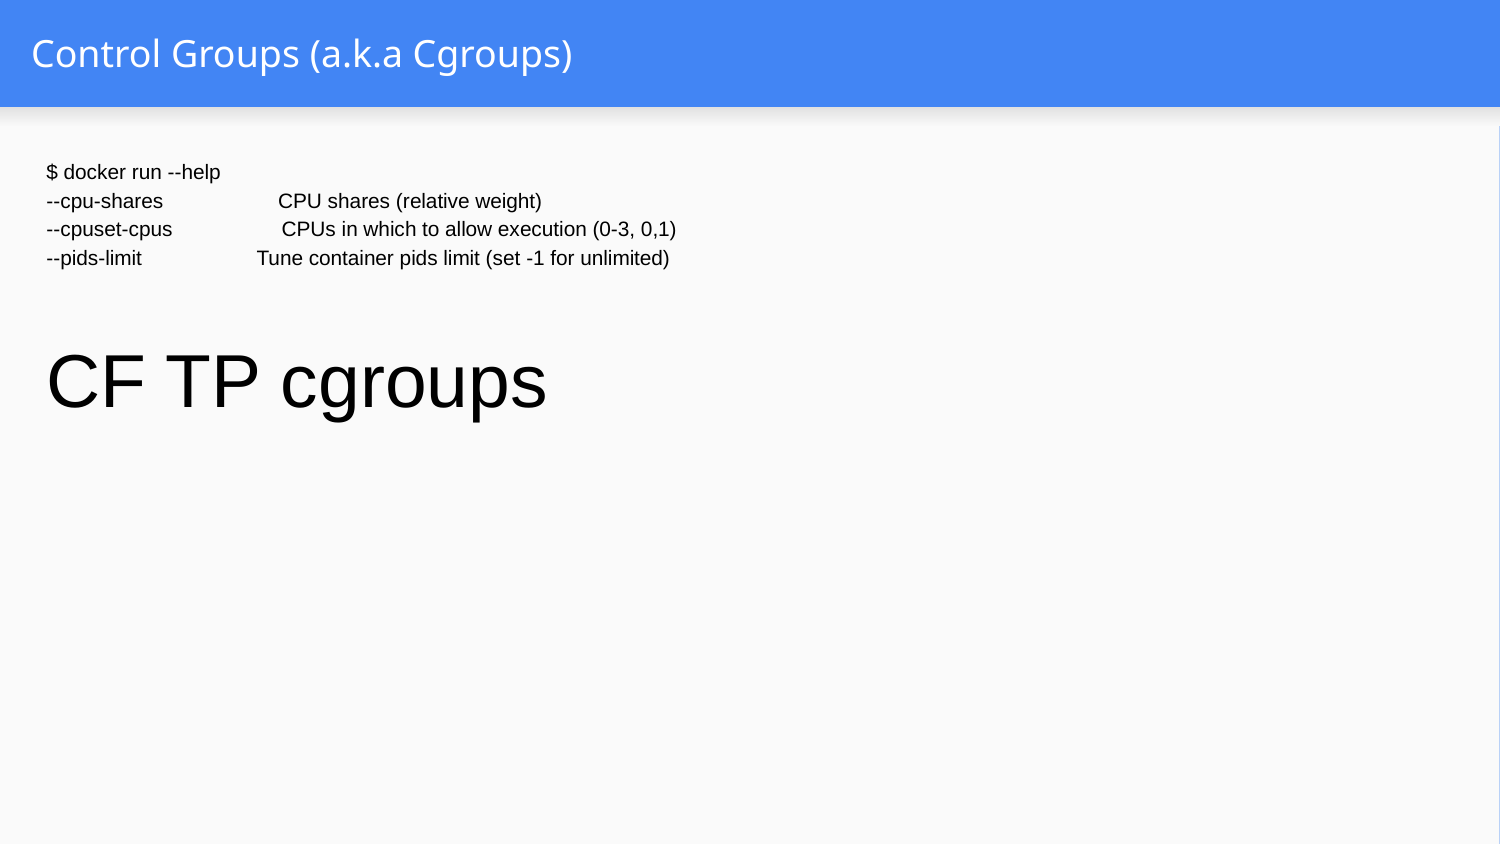

# Control Groups (a.k.a Cgroups)
$ docker run --help
--cpu-shares CPU shares (relative weight)
--cpuset-cpus CPUs in which to allow execution (0-3, 0,1)
--pids-limit Tune container pids limit (set -1 for unlimited)
CF TP cgroups